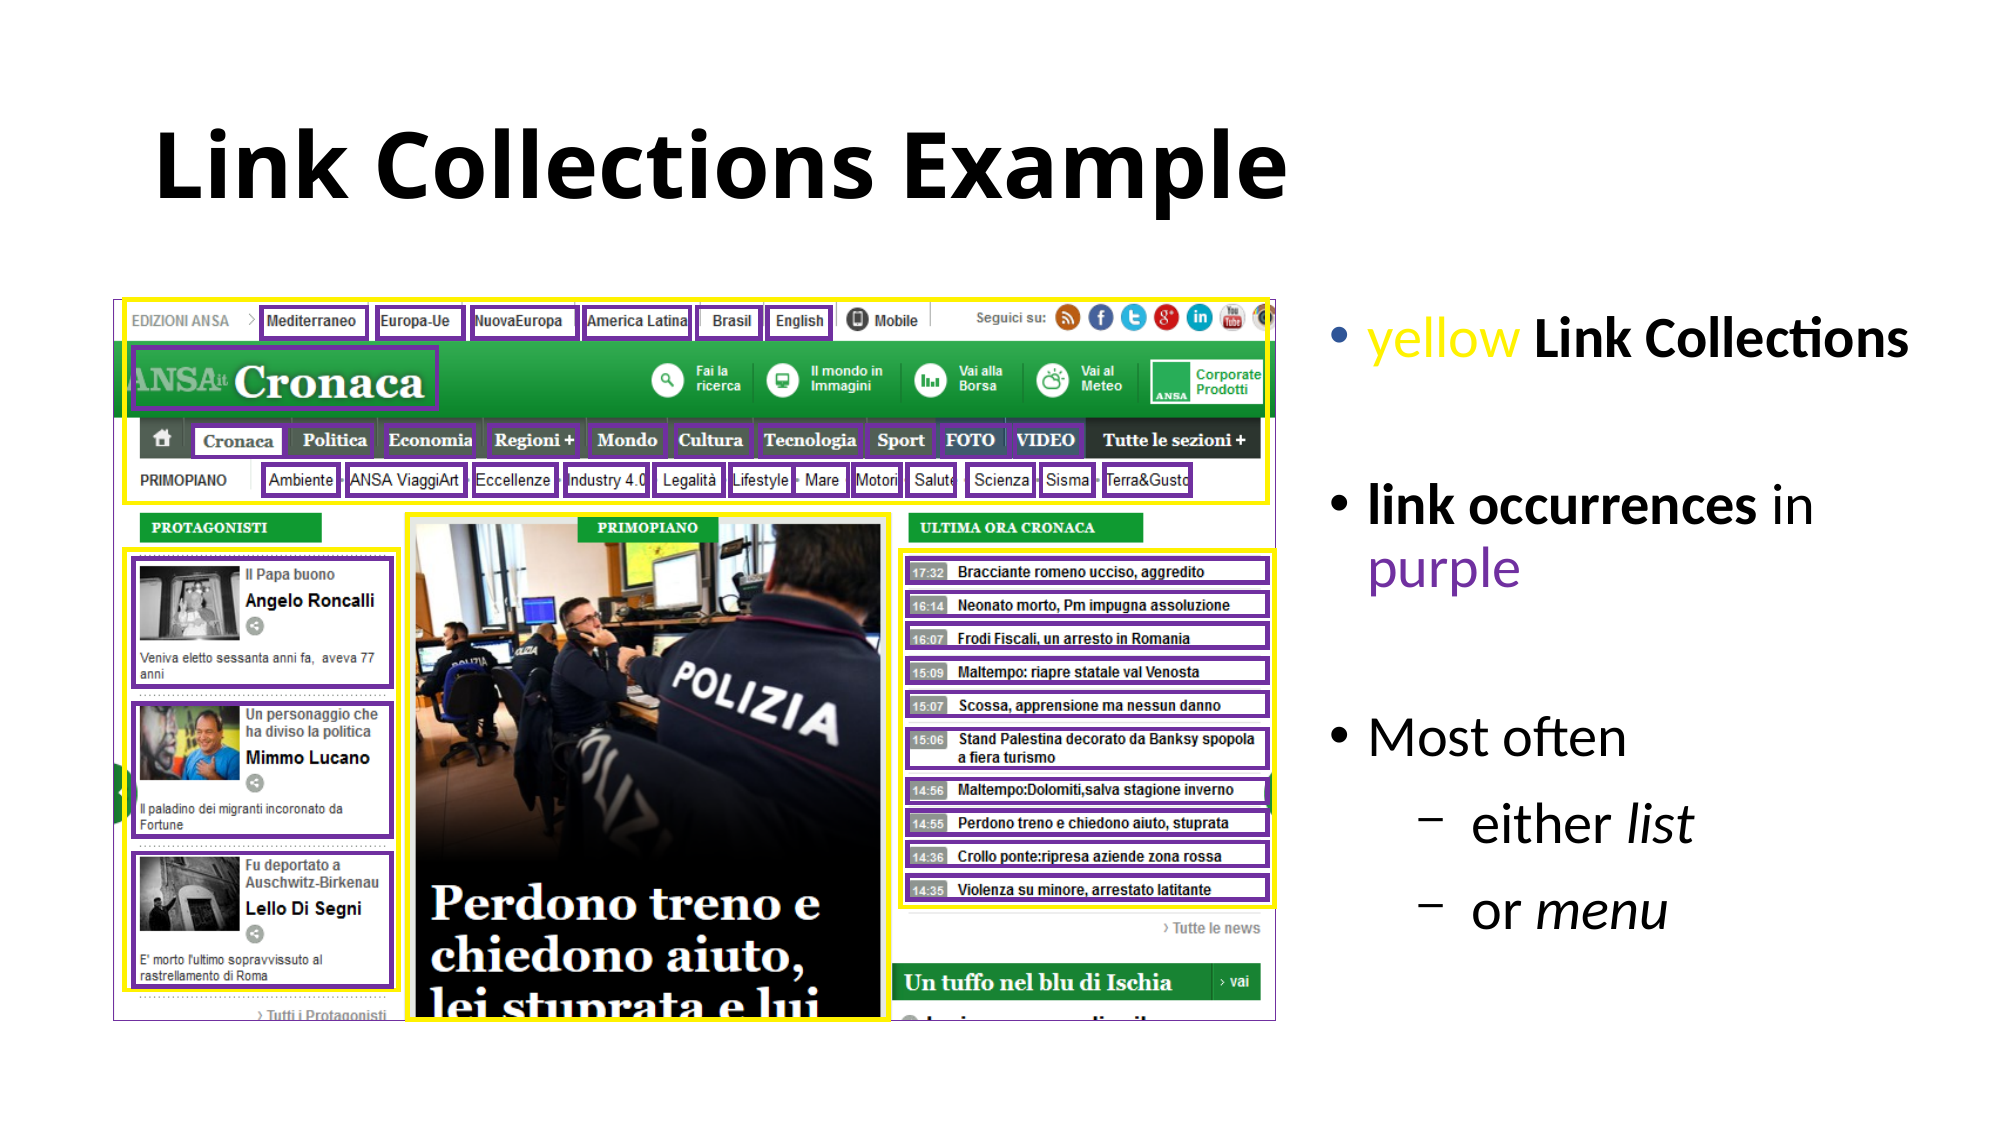

# Link Collections Example
yellow Link Collections
link occurrences in purple
Most often
either list
or menu